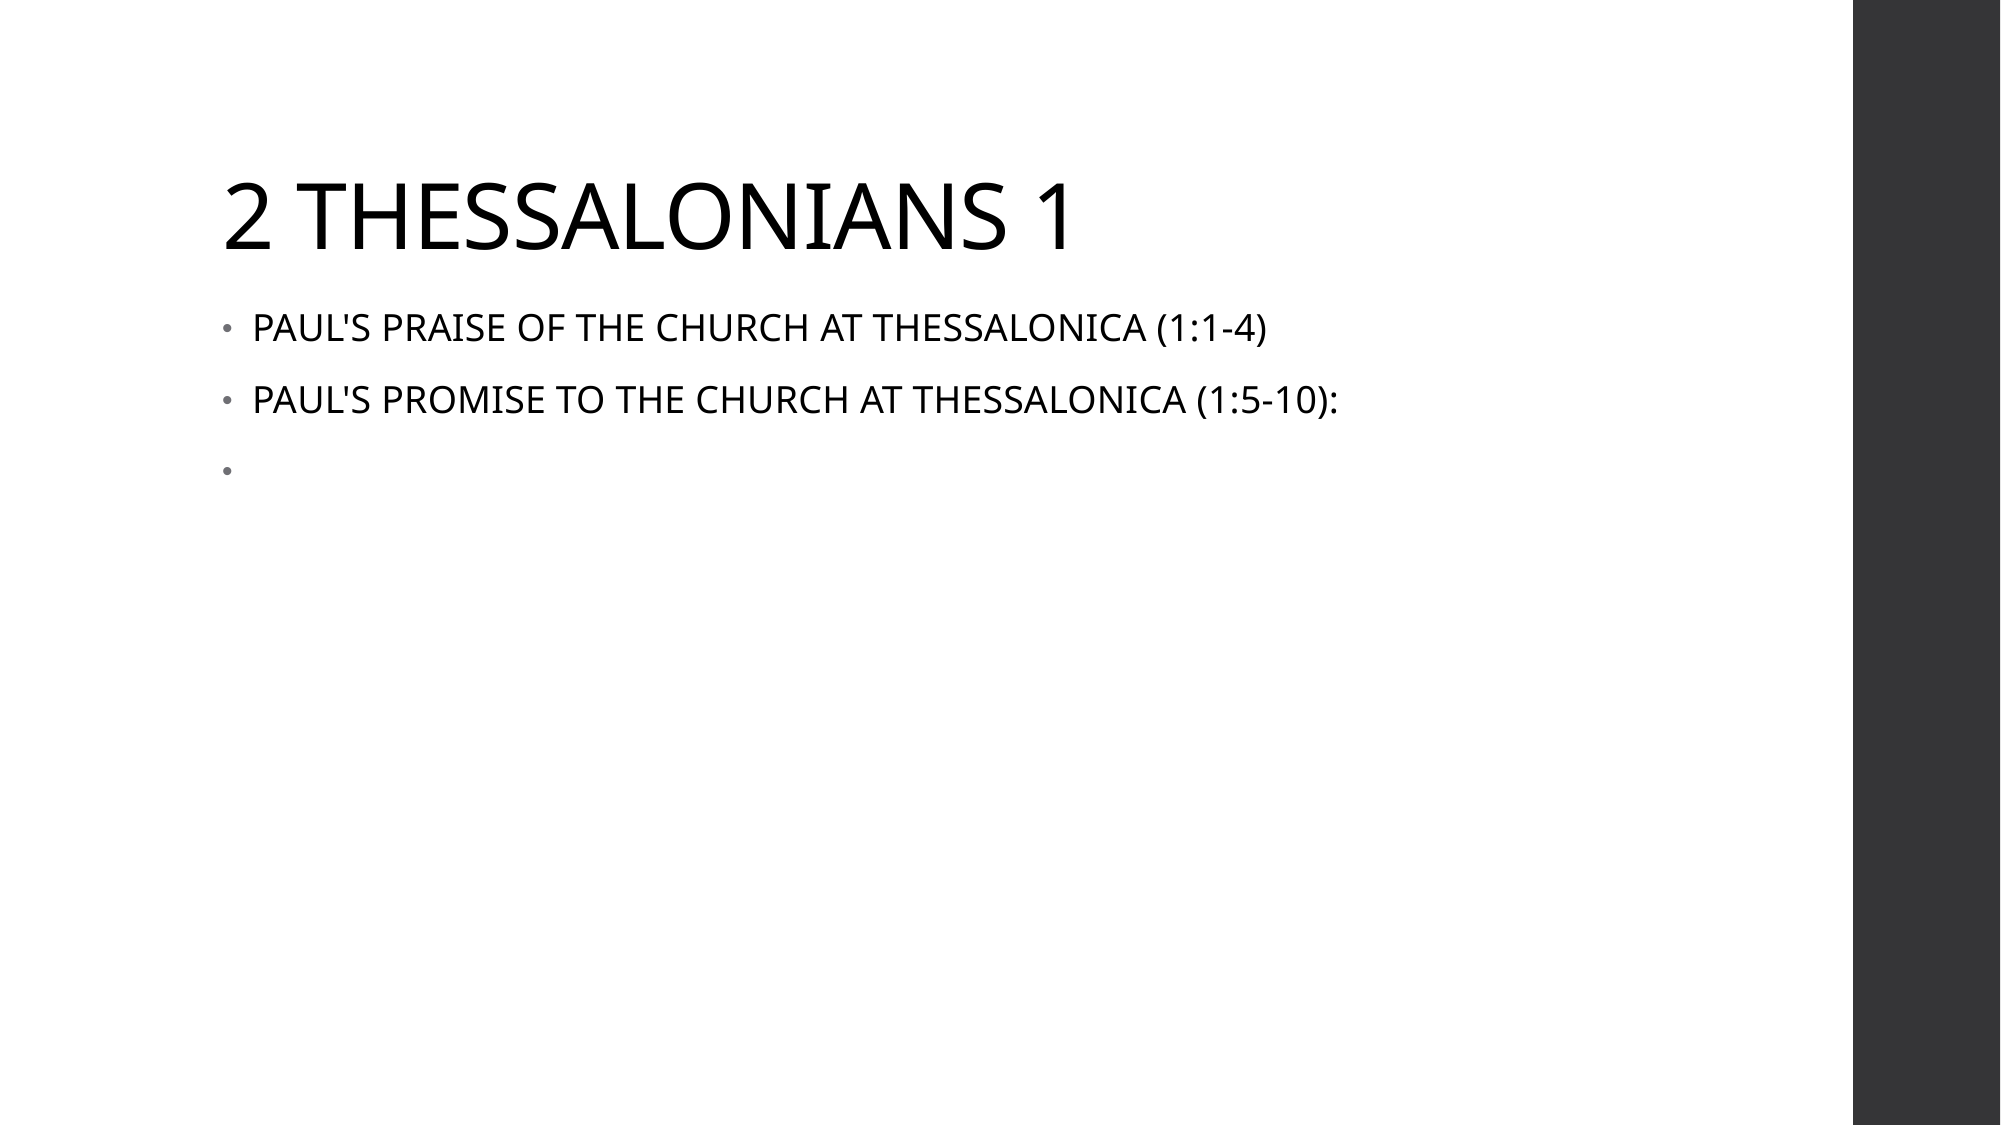

# 2 THESSALONIANS 1
PAUL'S PRAISE OF THE CHURCH AT THESSALONICA (1:1-4)
PAUL'S PROMISE TO THE CHURCH AT THESSALONICA (1:5-10):